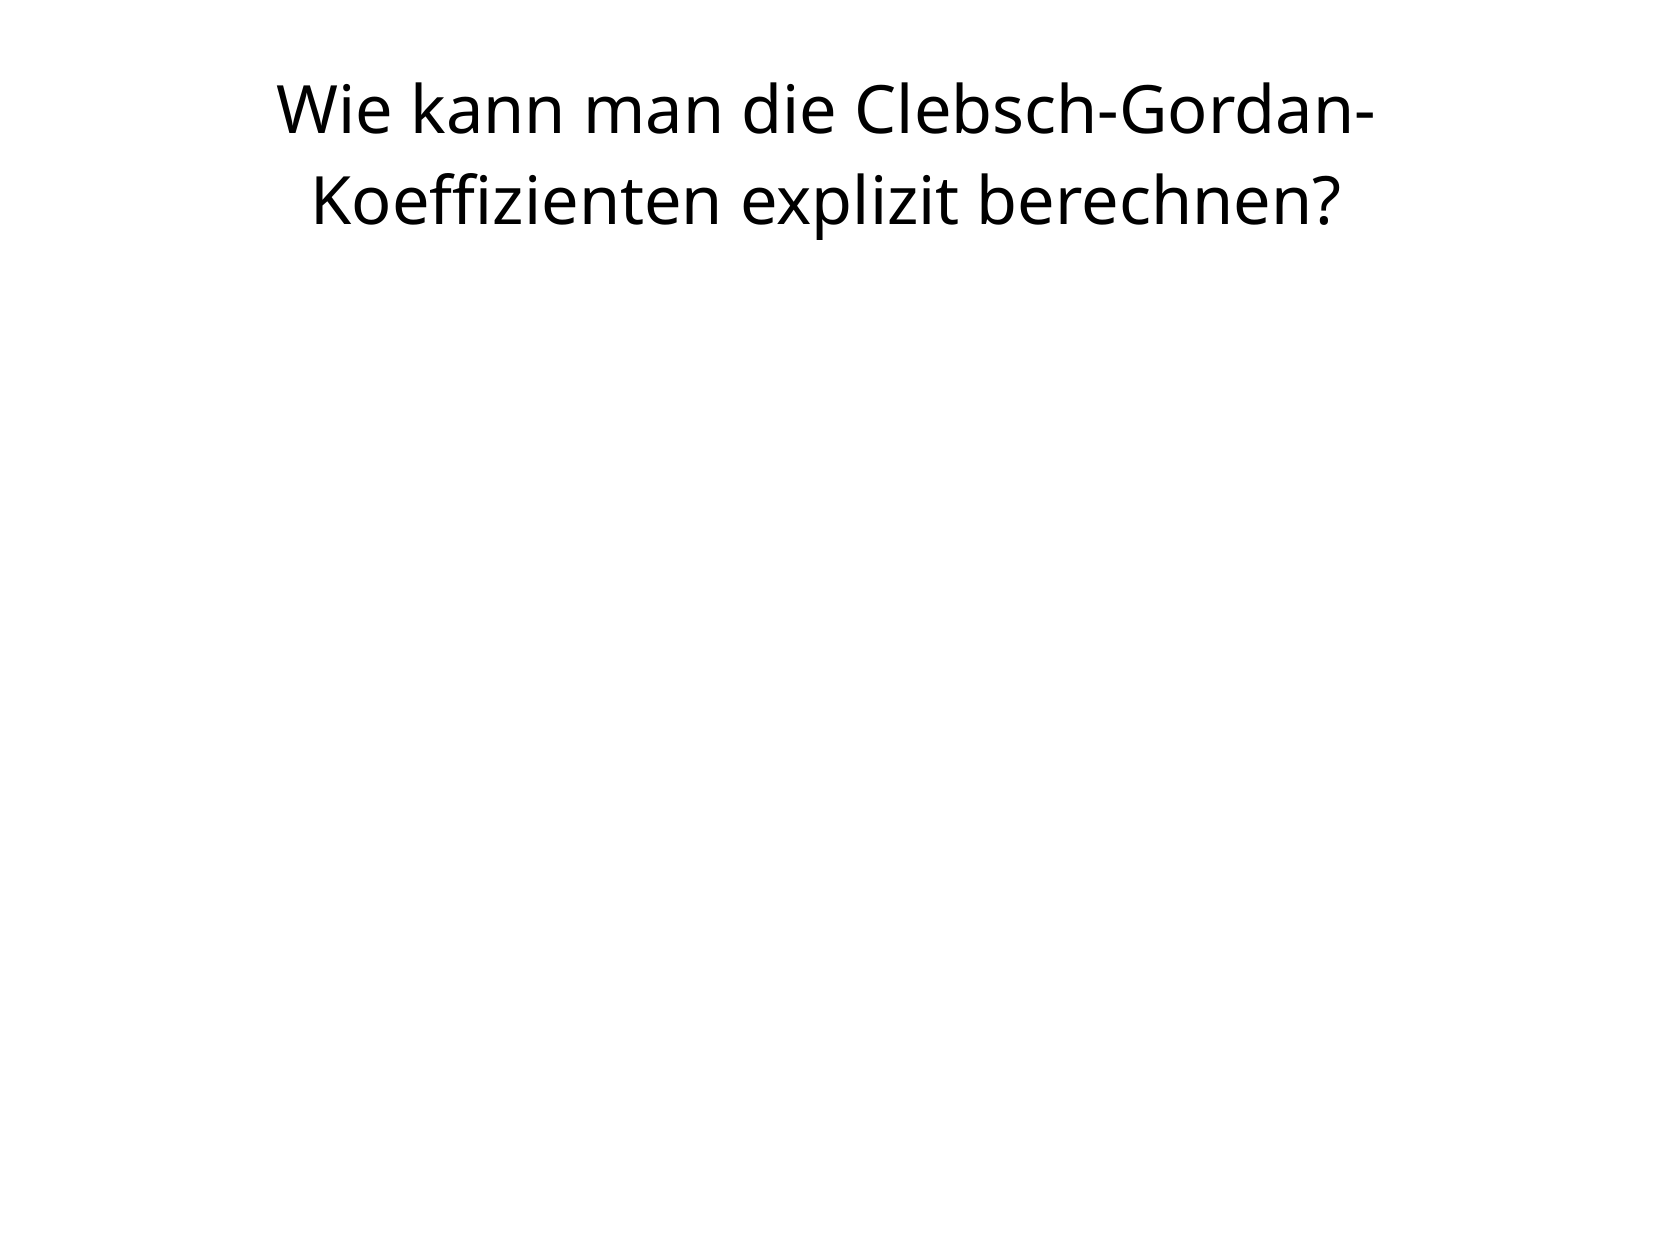

# Wie kann man die Clebsch-Gordan-Koeffizienten explizit berechnen?